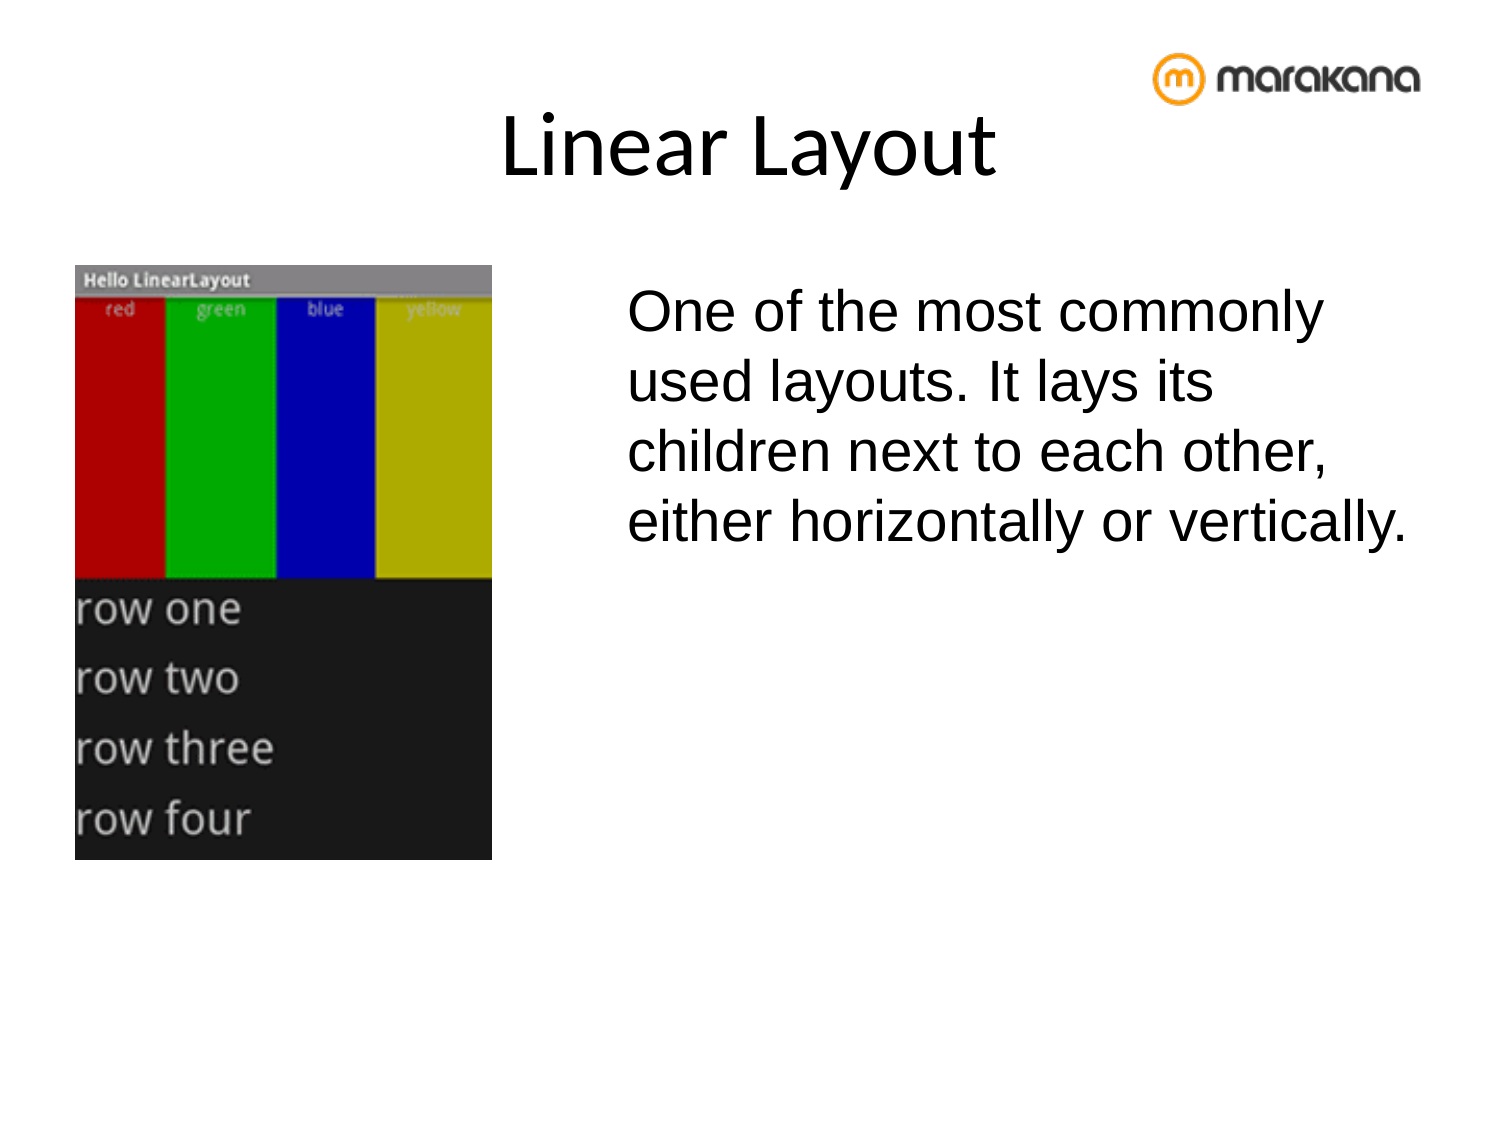

# Linear Layout
One of the most commonly used layouts. It lays its children next to each other, either horizontally or vertically.